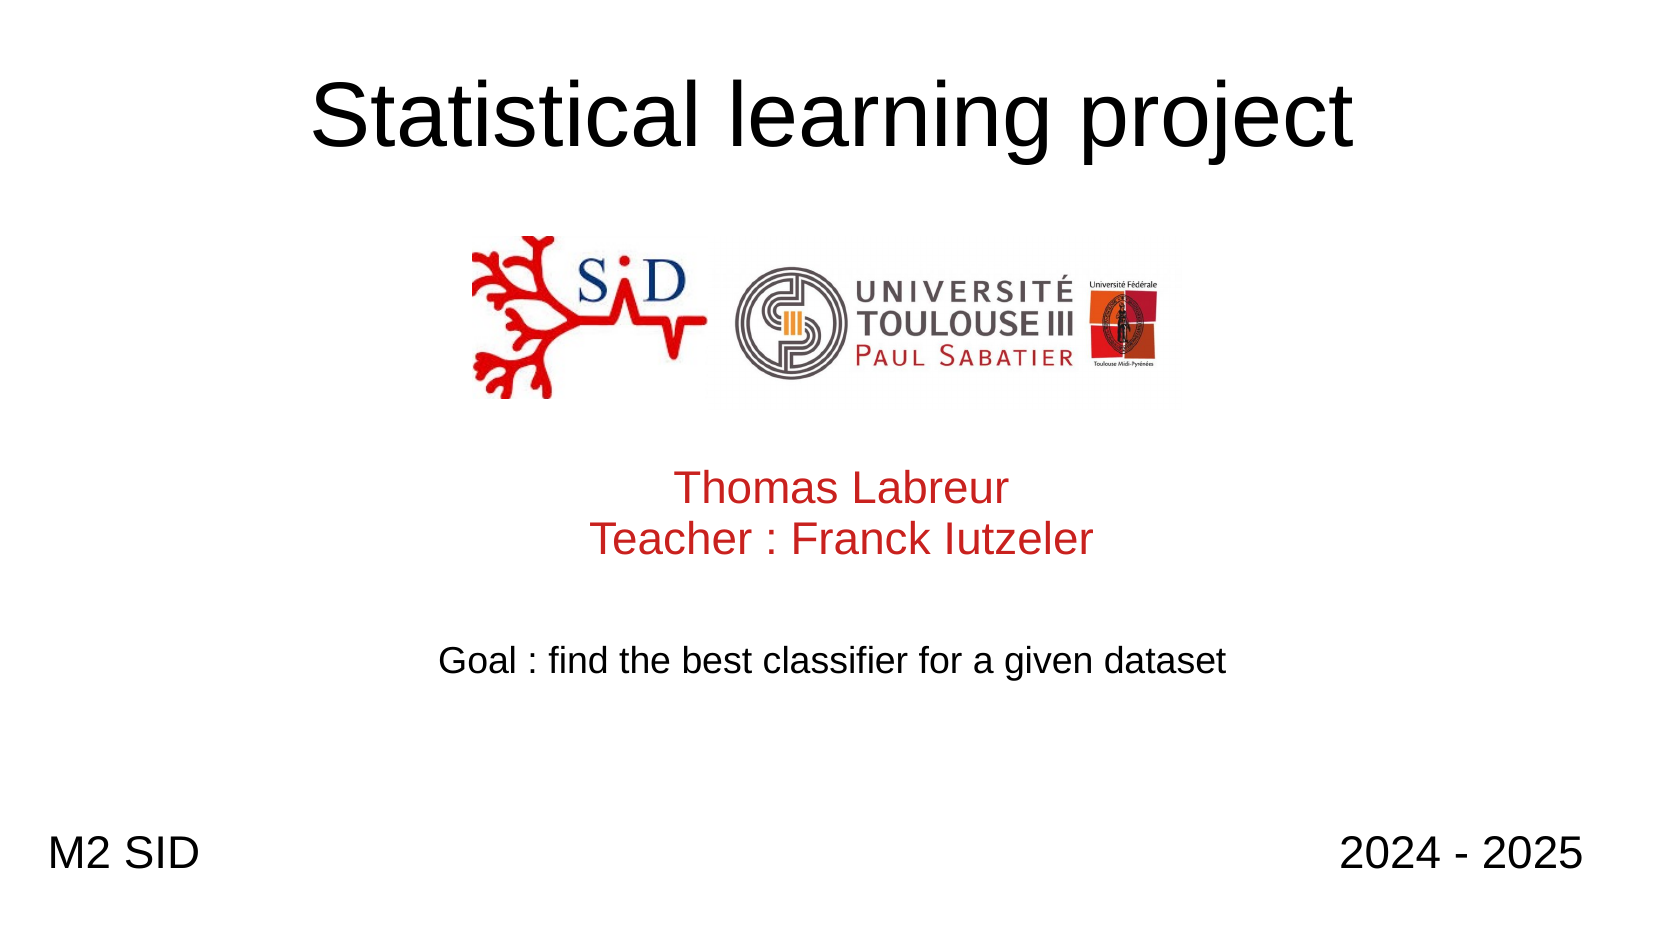

# Statistical learning project
Thomas Labreur
Teacher : Franck Iutzeler
Goal : find the best classifier for a given dataset
M2 SID
2024 - 2025